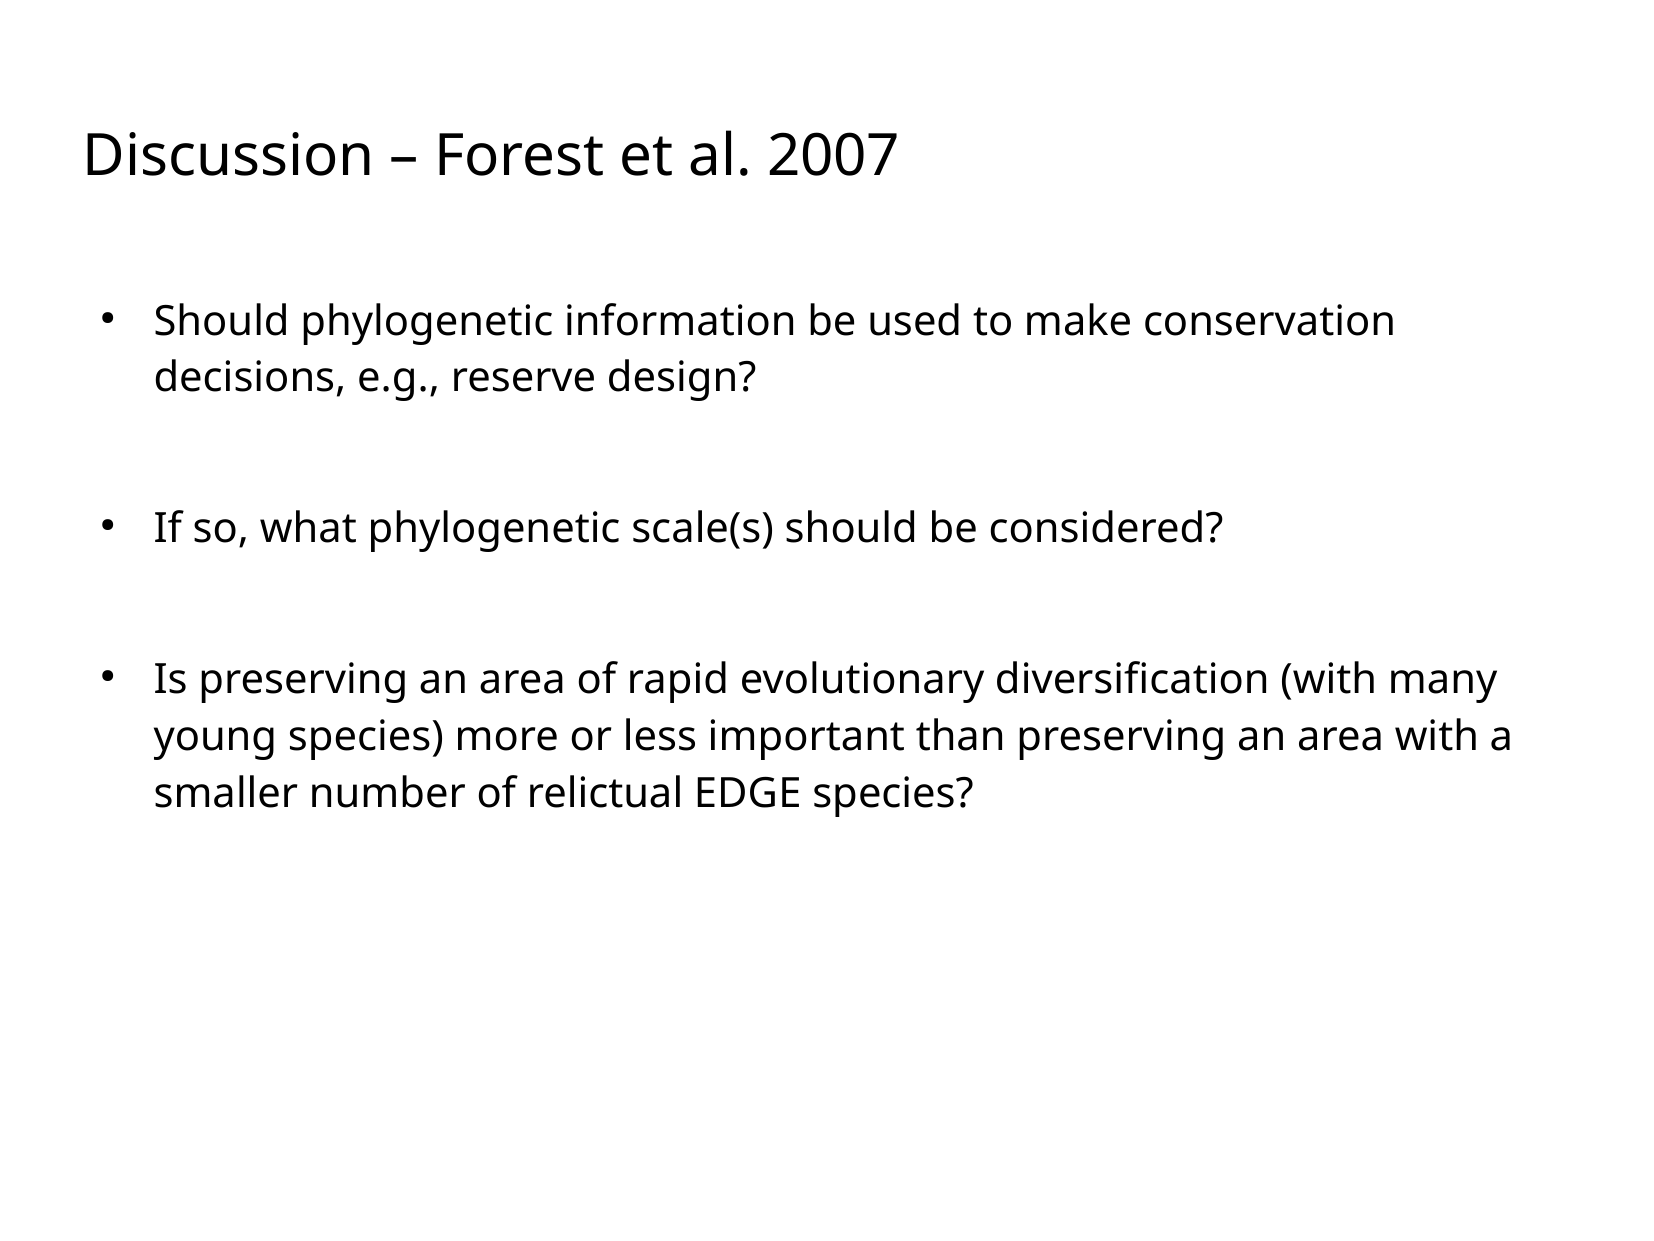

# Discussion – Forest et al. 2007
Should phylogenetic information be used to make conservation decisions, e.g., reserve design?
If so, what phylogenetic scale(s) should be considered?
Is preserving an area of rapid evolutionary diversification (with many young species) more or less important than preserving an area with a smaller number of relictual EDGE species?